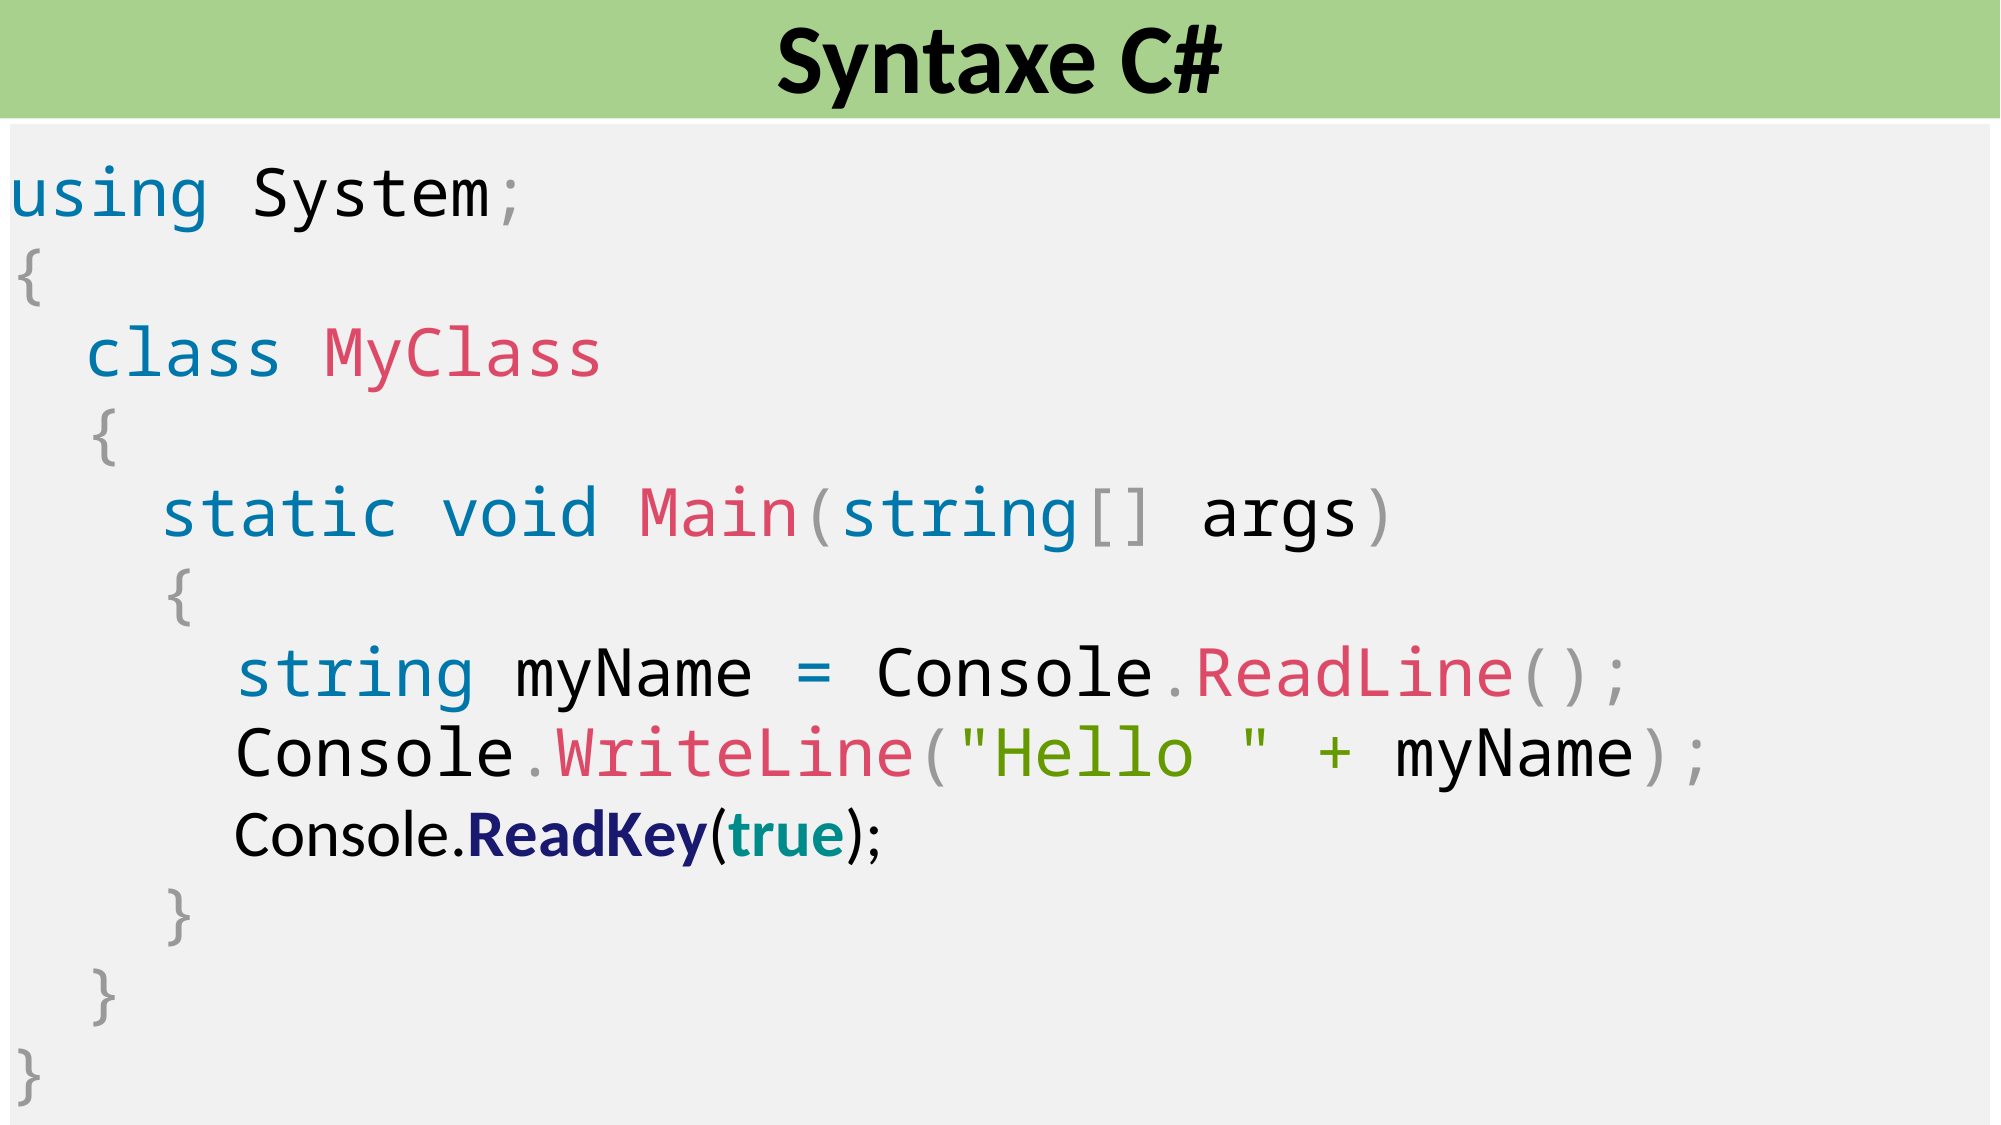

# Syntaxe C#
using System;
{
	class MyClass
	{
		static void Main(string[] args)
		{
			string myName = Console.ReadLine();
			Console.WriteLine("Hello " + myName);
			Console.ReadKey(true);
		}
	}
}